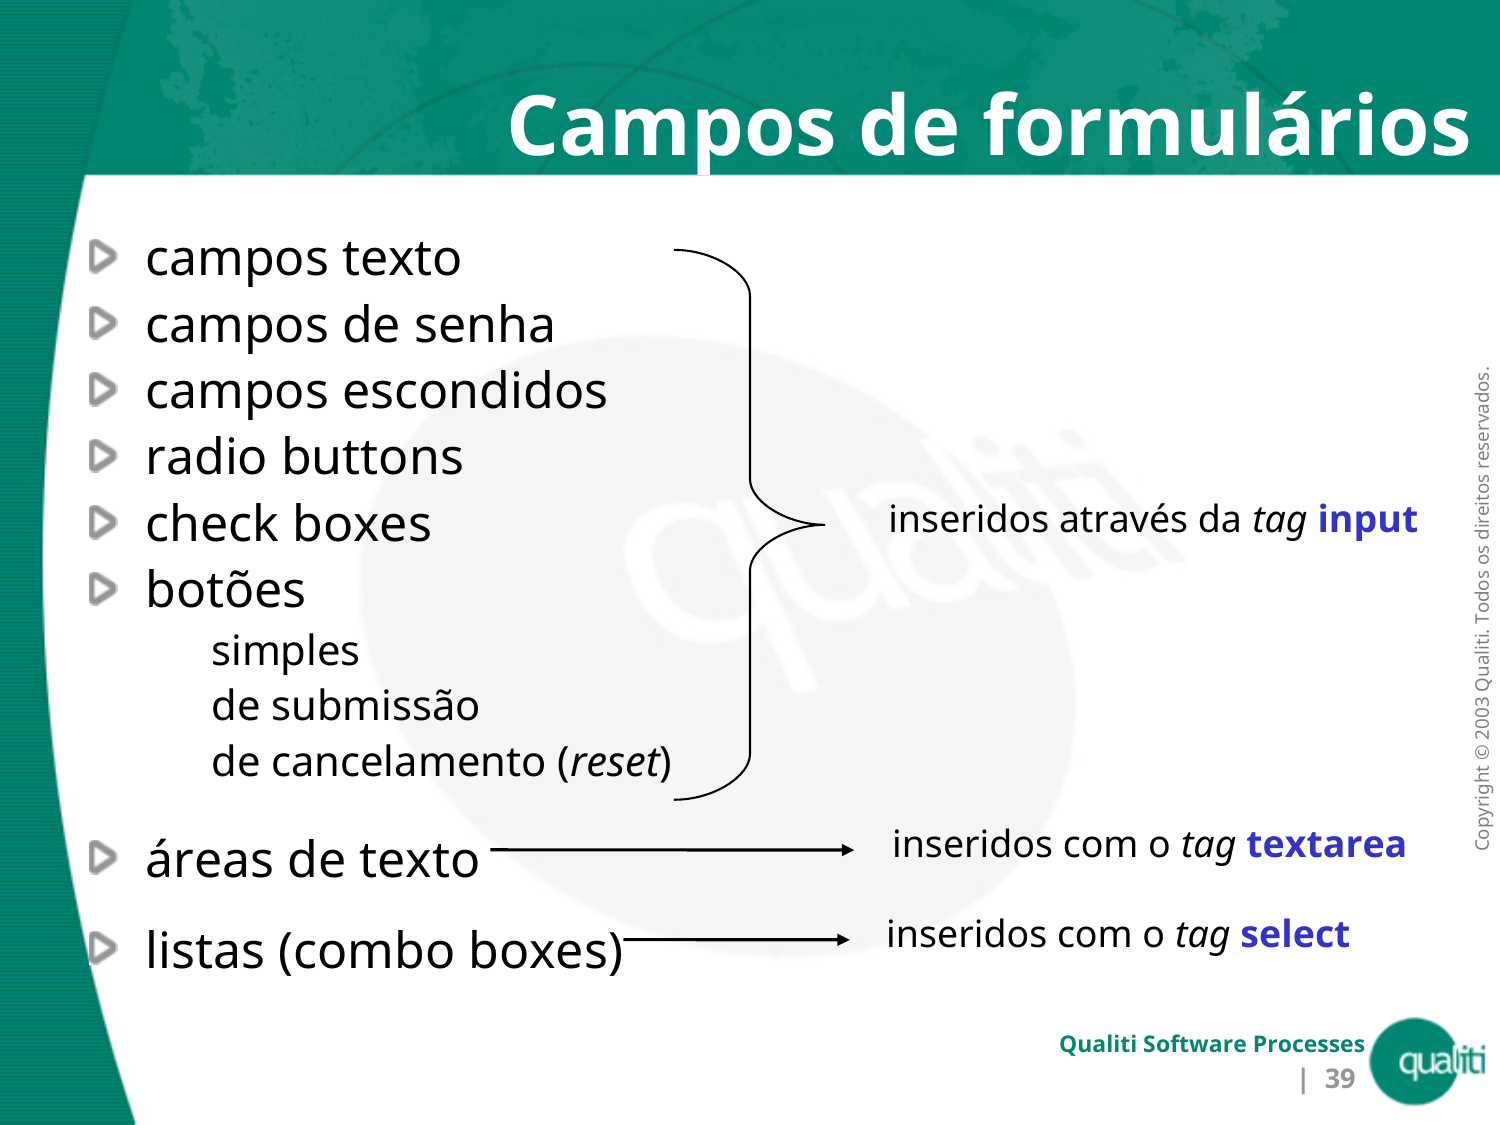

# Campos de formulários
campos texto
campos de senha
campos escondidos
radio buttons
check boxes
botões
simples
de submissão
de cancelamento (reset)‏
áreas de texto
listas (combo boxes)‏
inseridos através da tag input
inseridos com o tag textarea
inseridos com o tag select